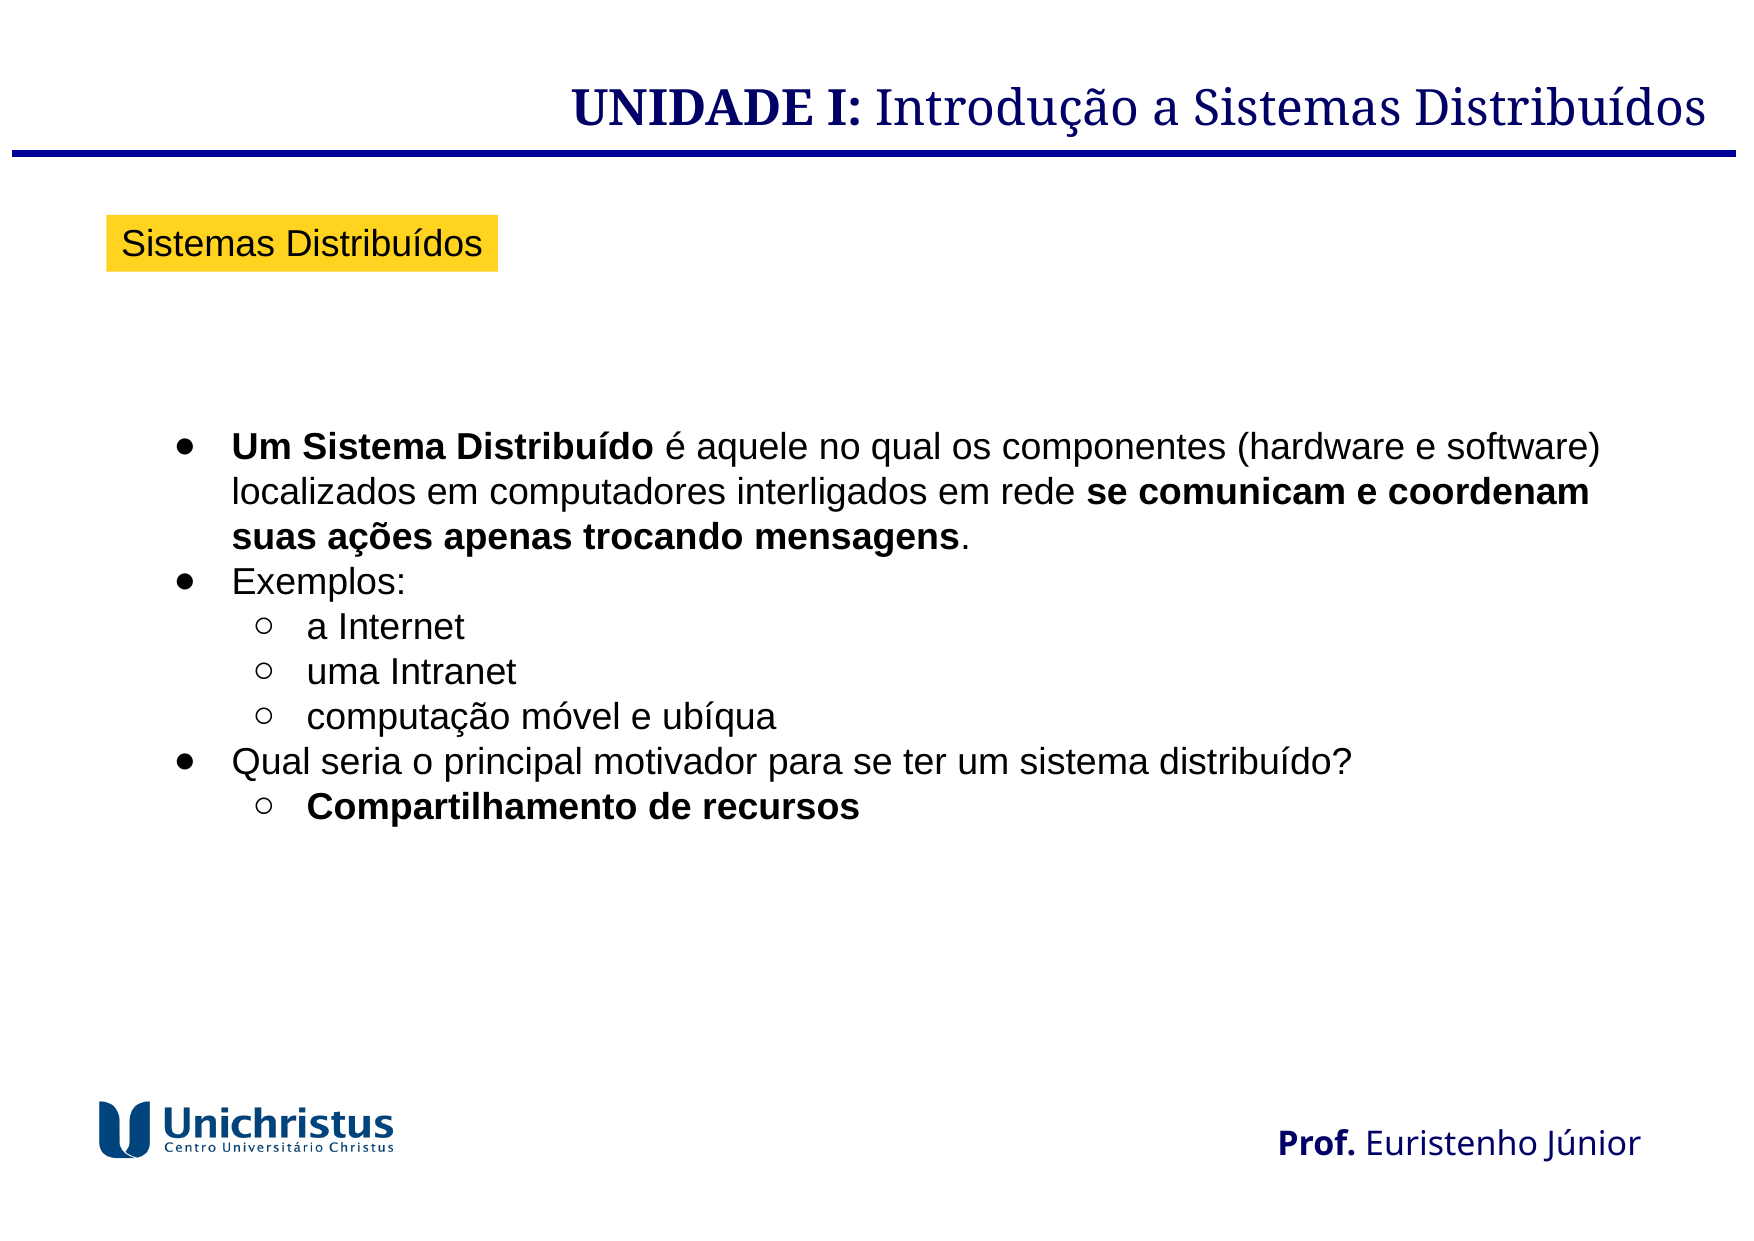

UNIDADE I: Introdução a Sistemas Distribuídos
Sistemas Distribuídos
Um Sistema Distribuído é aquele no qual os componentes (hardware e software) localizados em computadores interligados em rede se comunicam e coordenam suas ações apenas trocando mensagens.
Exemplos:
a Internet
uma Intranet
computação móvel e ubíqua
Qual seria o principal motivador para se ter um sistema distribuído?
Compartilhamento de recursos
Prof. Euristenho Júnior